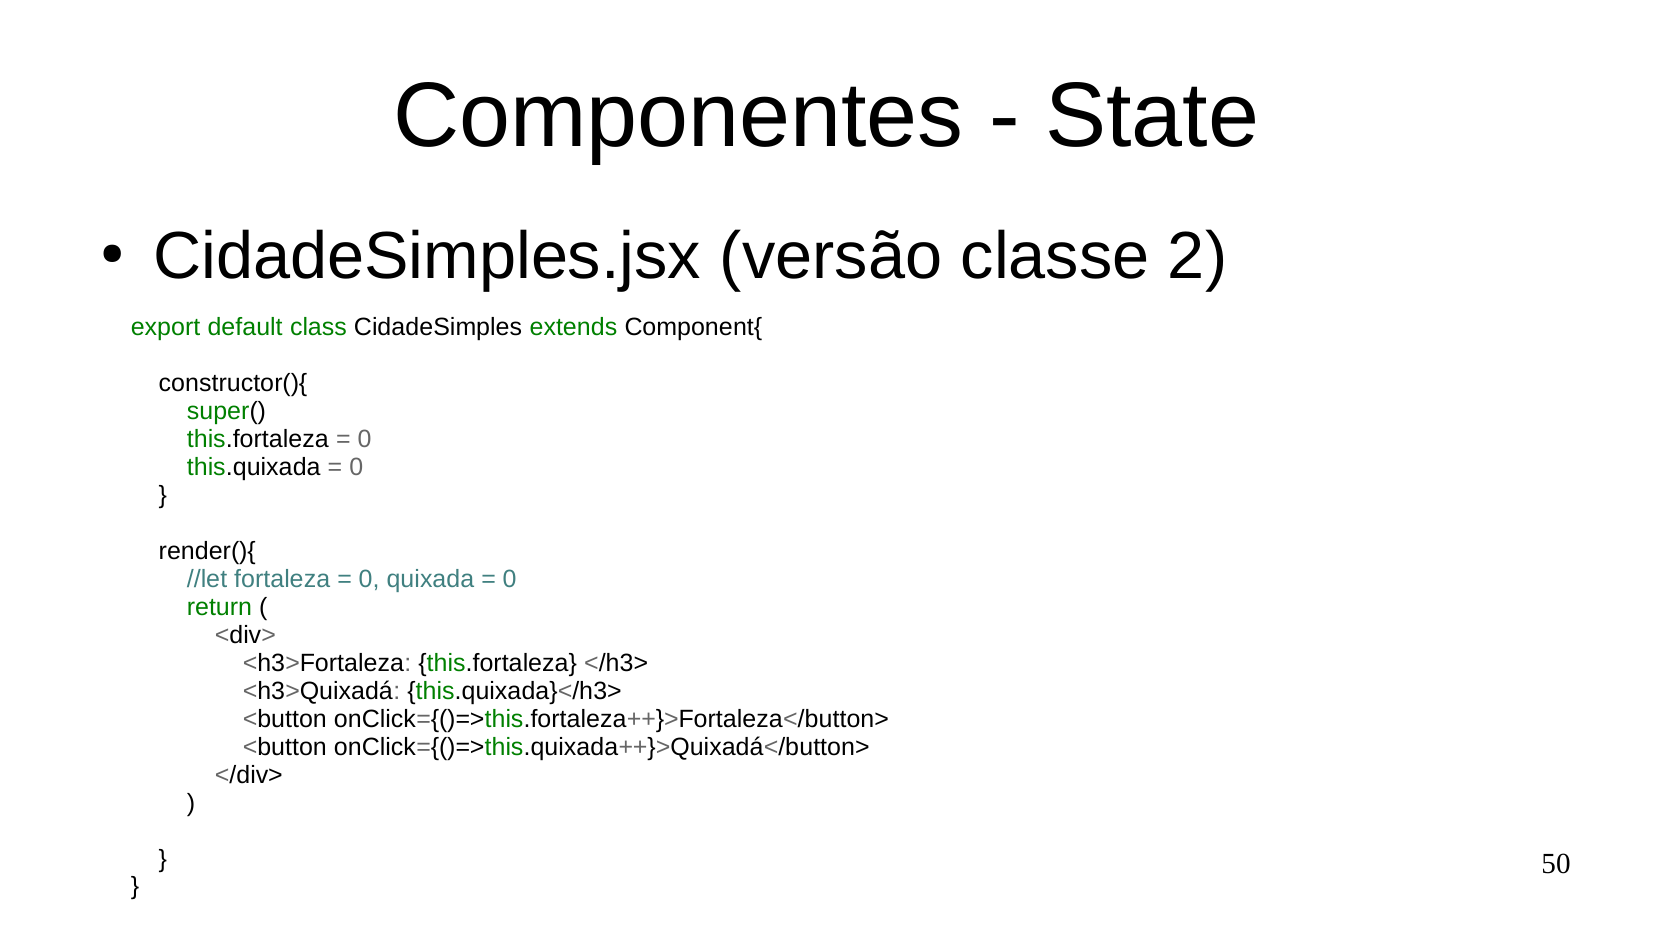

# Componentes - State
CidadeSimples.jsx (versão classe 2)
export default class CidadeSimples extends Component{
 constructor(){
 super()
 this.fortaleza = 0
 this.quixada = 0
 }
 render(){
 //let fortaleza = 0, quixada = 0
 return (
 <div>
 <h3>Fortaleza: {this.fortaleza} </h3>
 <h3>Quixadá: {this.quixada}</h3>
 <button onClick={()=>this.fortaleza++}>Fortaleza</button>
 <button onClick={()=>this.quixada++}>Quixadá</button>
 </div>
 )
 }
}
50